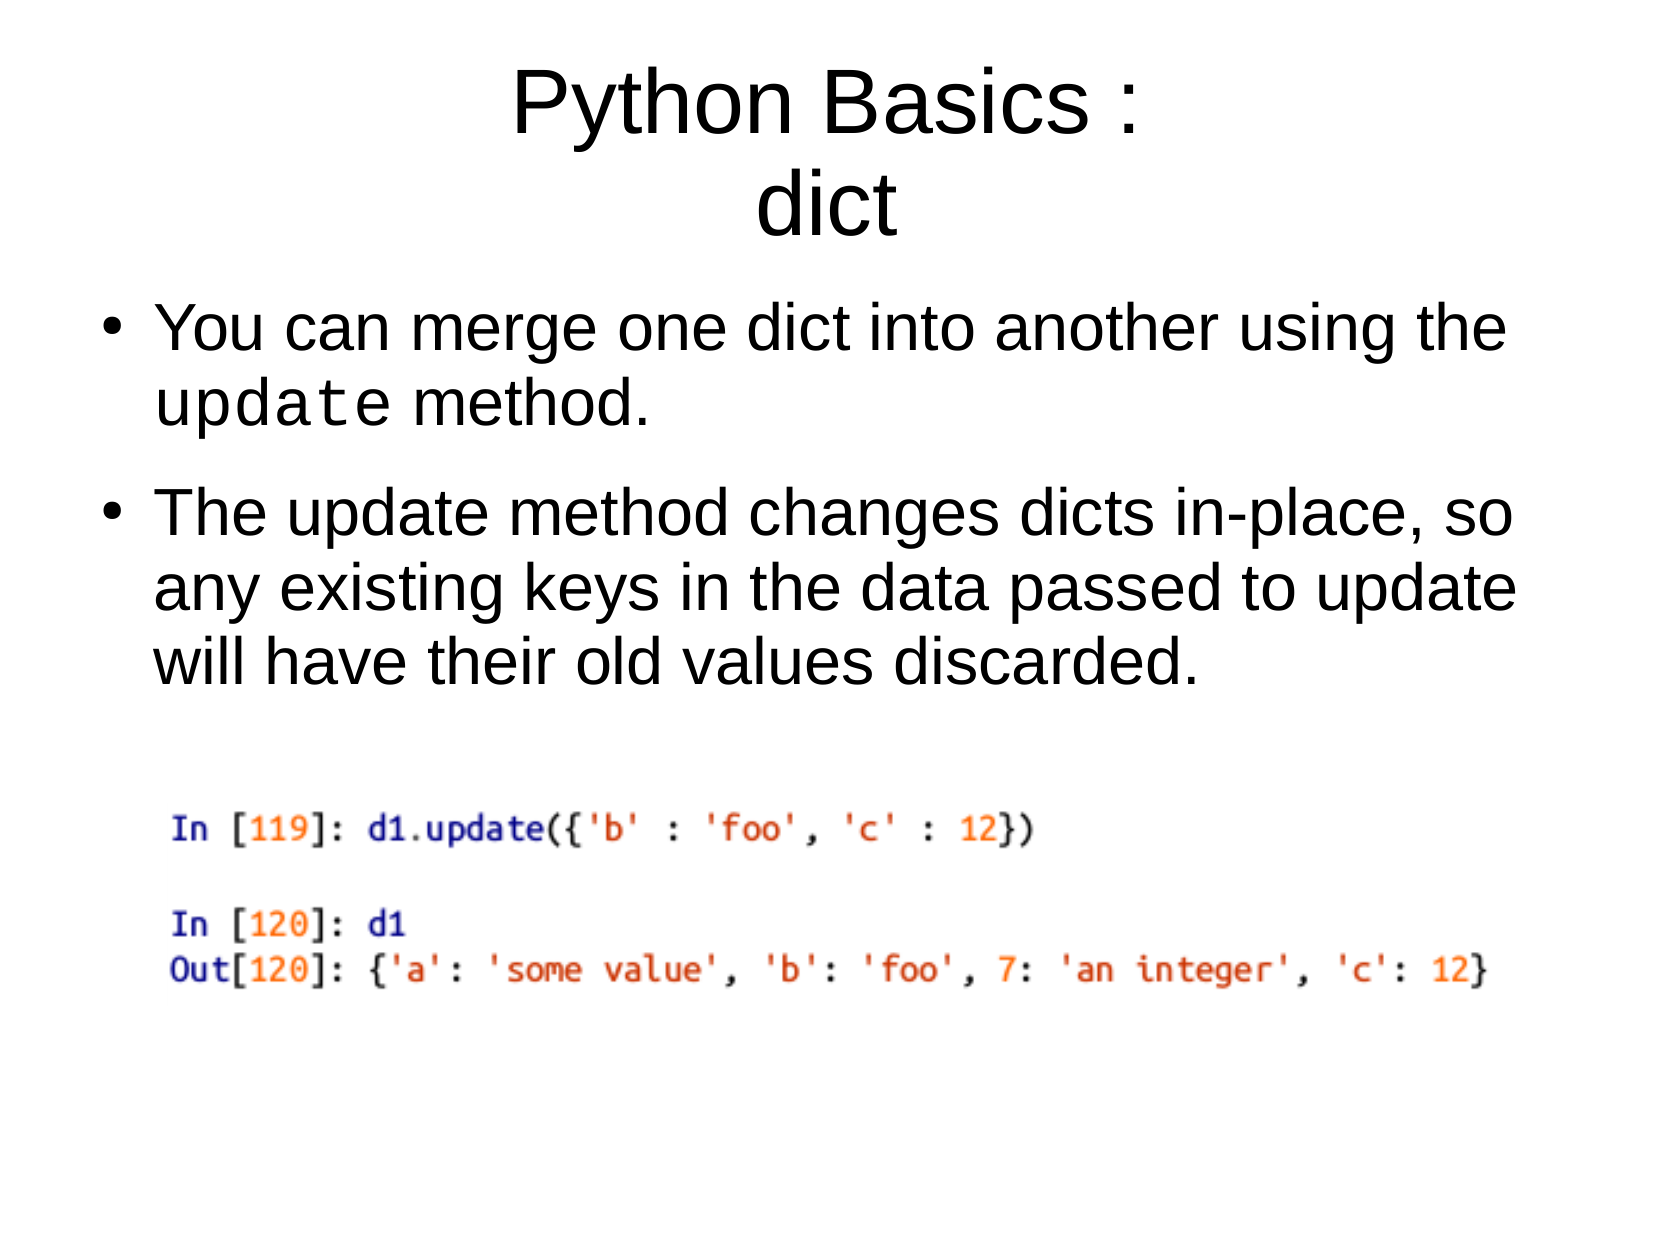

# Python Basics : dict
You can merge one dict into another using the update method.
The update method changes dicts in-place, so any existing keys in the data passed to update will have their old values discarded.